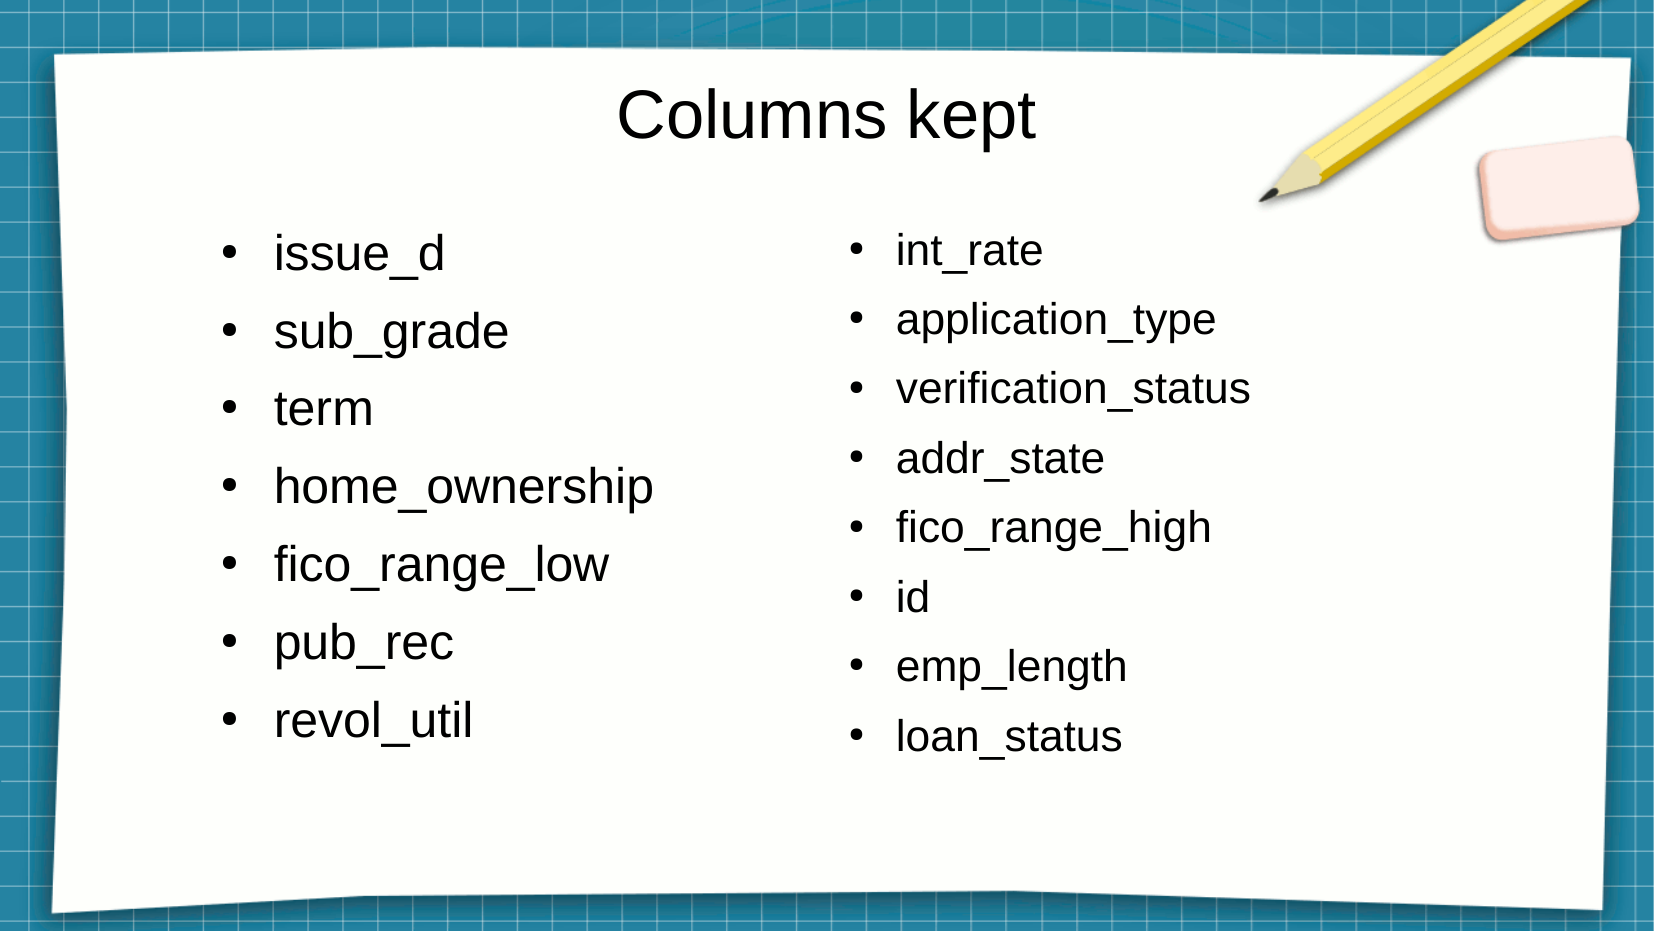

# Columns kept
issue_d
sub_grade
term
home_ownership
fico_range_low
pub_rec
revol_util
int_rate
application_type
verification_status
addr_state
fico_range_high
id
emp_length
loan_status